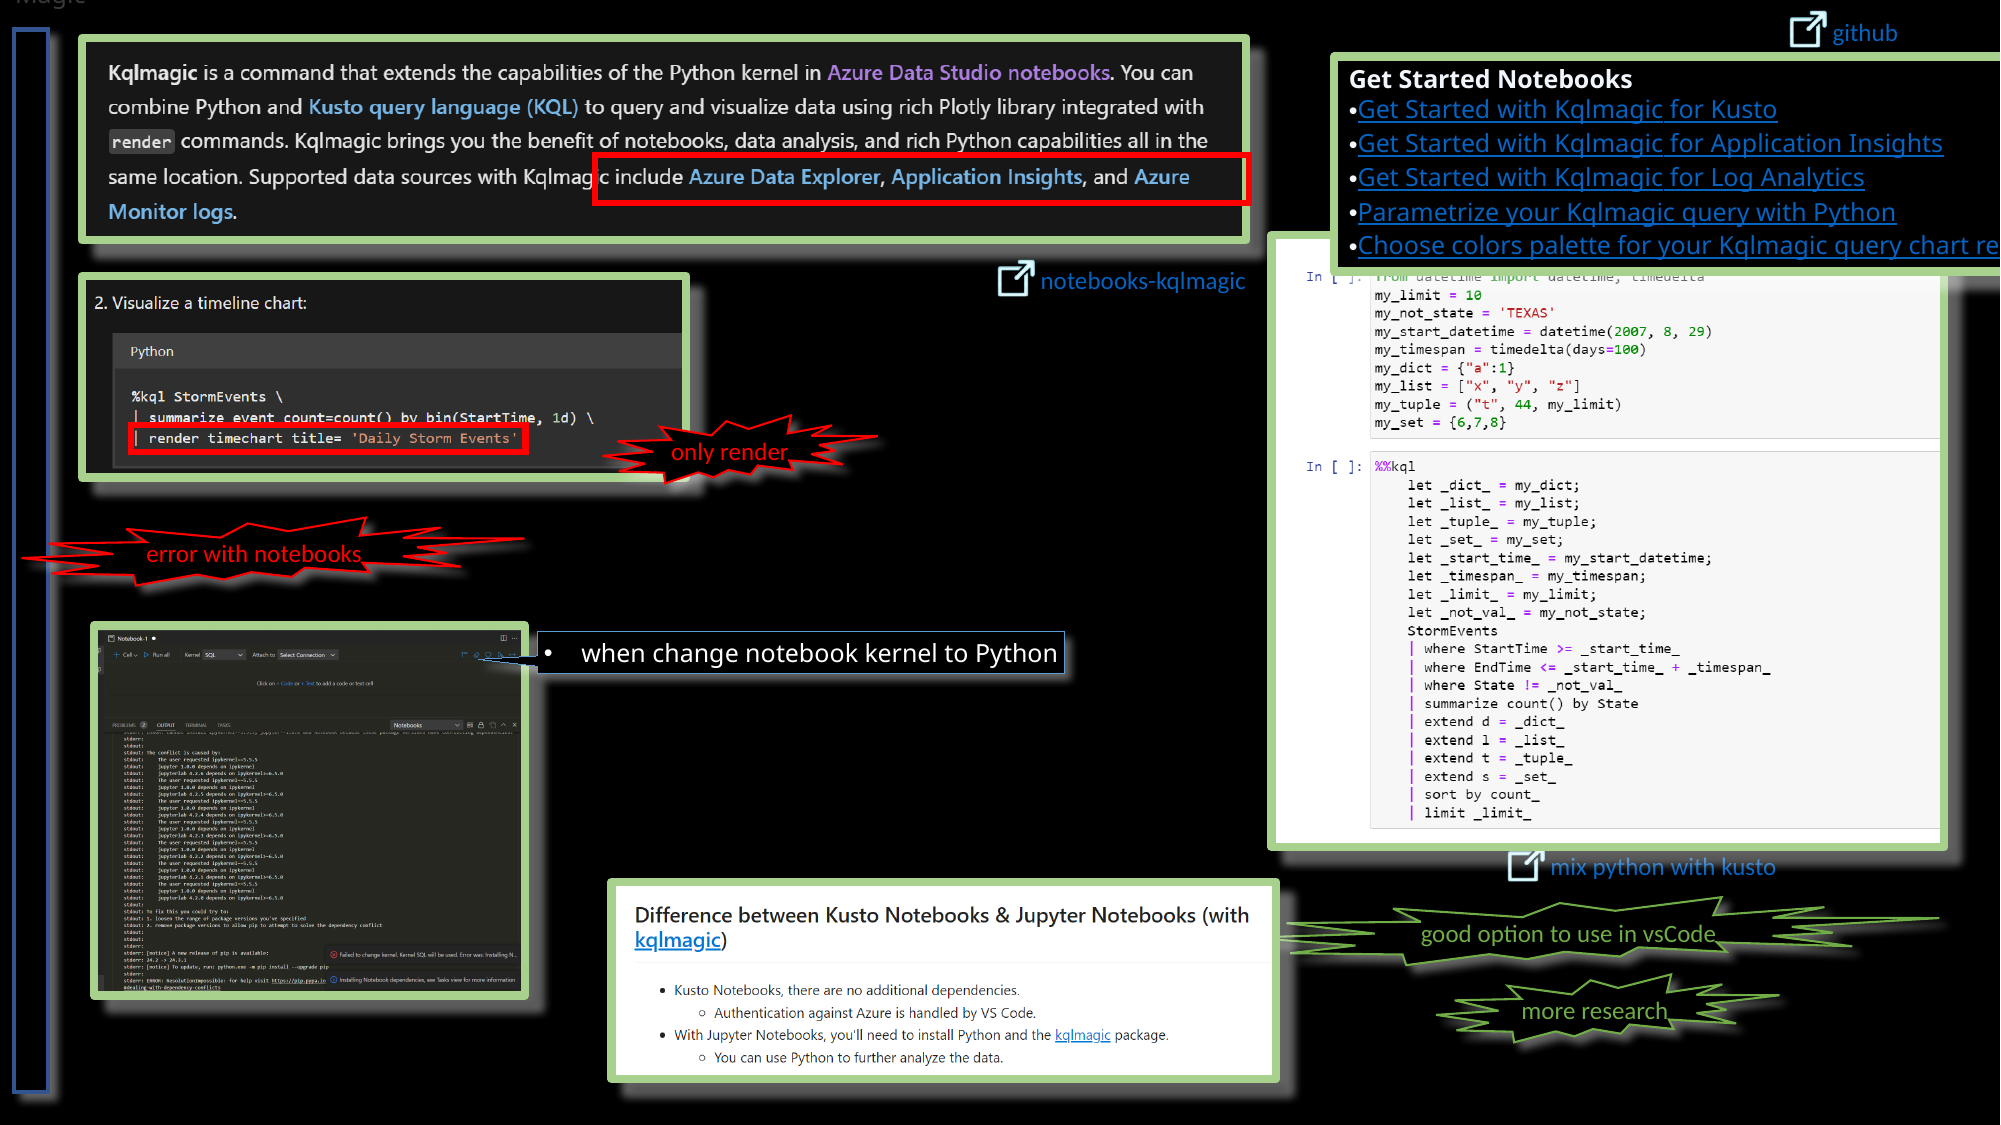

# 7.2.1.1 KQL Magic
github
Get Started Notebooks
Get Started with Kqlmagic for Kusto
Get Started with Kqlmagic for Application Insights
Get Started with Kqlmagic for Log Analytics
Parametrize your Kqlmagic query with Python
Choose colors palette for your Kqlmagic query chart result
notebooks-kqlmagic
only render
error with notebooks
when change notebook kernel to Python
mix python with kusto
good option to use in vsCode
more research